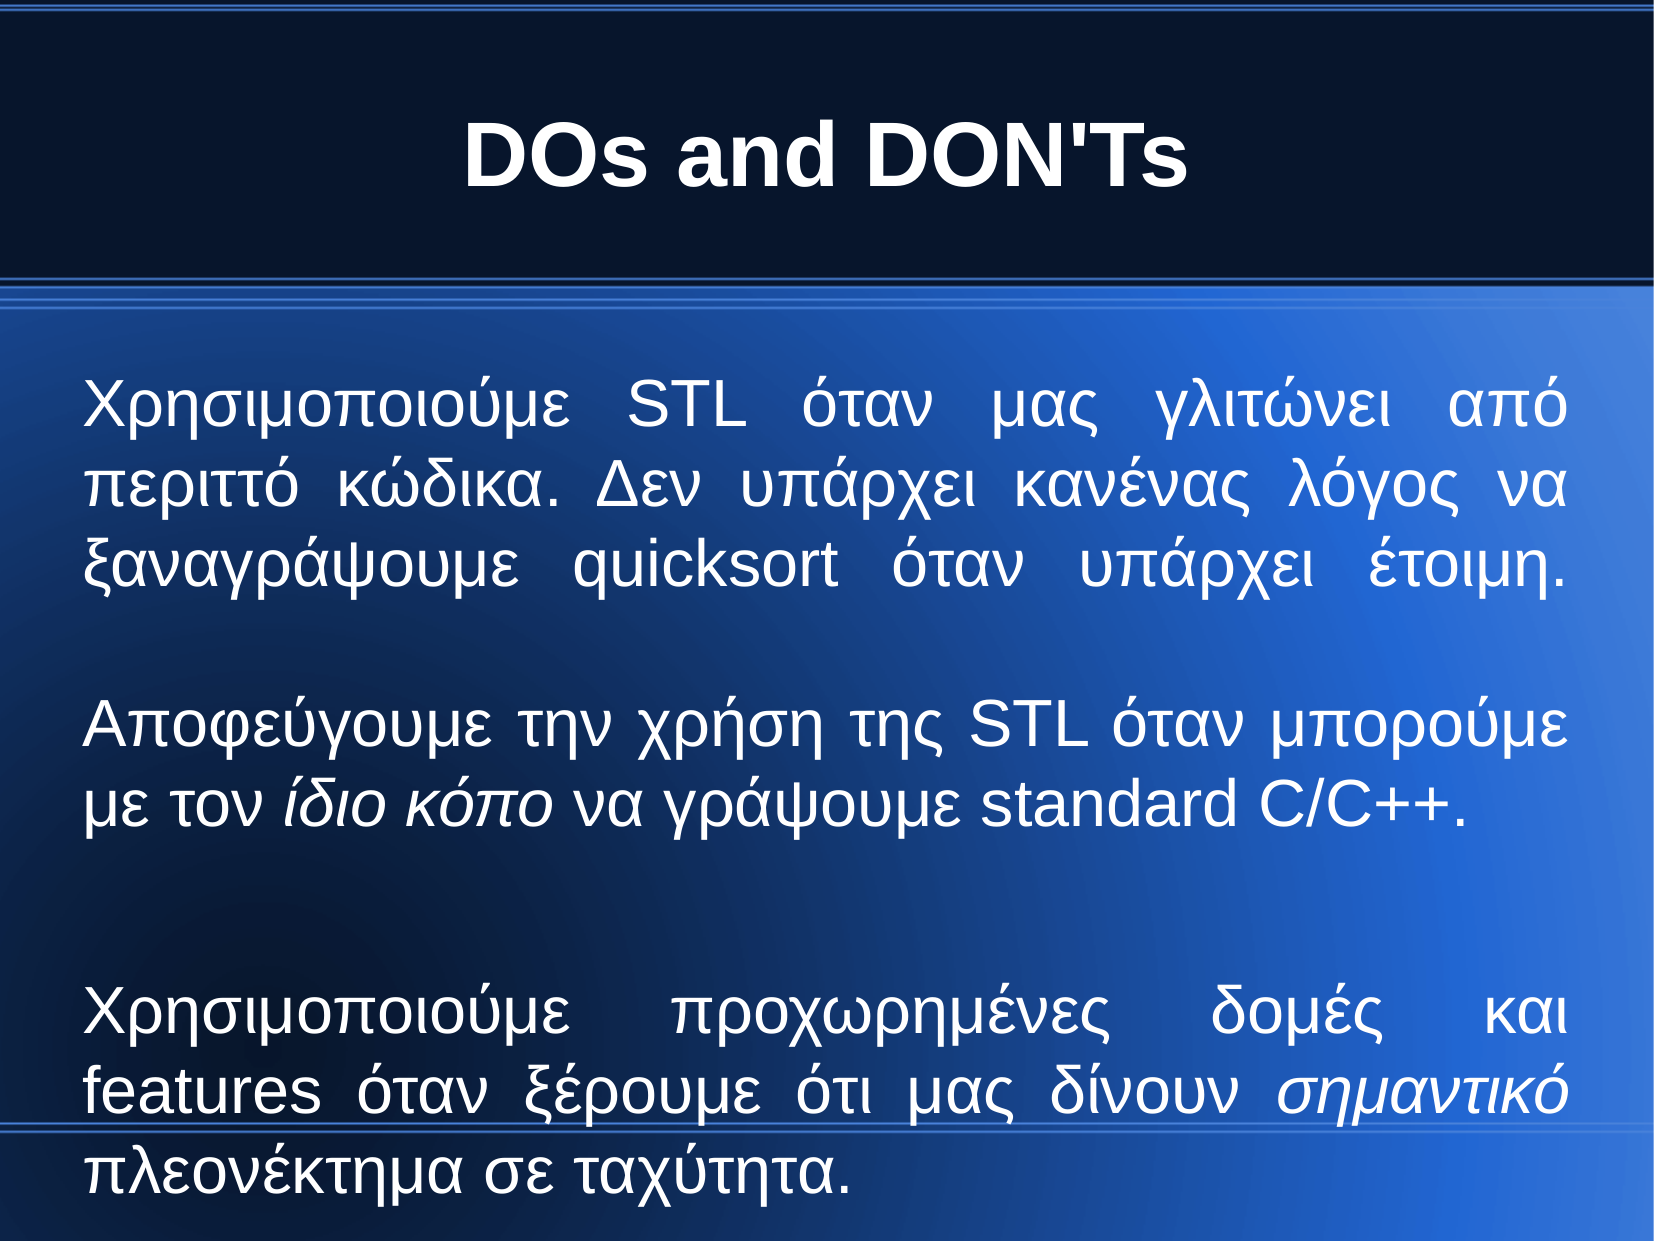

# DOs and DON'Ts
Χρησιμοποιούμε STL όταν μας γλιτώνει από περιττό κώδικα. Δεν υπάρχει κανένας λόγος να ξαναγράψουμε quicksort όταν υπάρχει έτοιμη.
Aποφεύγουμε την χρήση της STL όταν μπορούμε με τον ίδιο κόπο να γράψουμε standard C/C++.
Χρησιμοποιούμε προχωρημένες δομές και features όταν ξέρουμε ότι μας δίνουν σημαντικό πλεονέκτημα σε ταχύτητα.
Δεν αναλωνόμαστε σε low-level λεπτομέρειες: Ένας καλός αλγόριθμος υλοποιημένος μέτρια κερδίζει ένα κακό αλγόριθμο υλοποιημένο άψογα.
Δε χρησιμοποιούμε ένα feature με το οποίο δεν έχουμε εμπειρία. Θα χάσουμε πολύτιμο χρόνο διαβάζοντας ακατάληπτα κατεβατά με compilation errors ή αποσφαλματώνοντας κάποιο edge case.